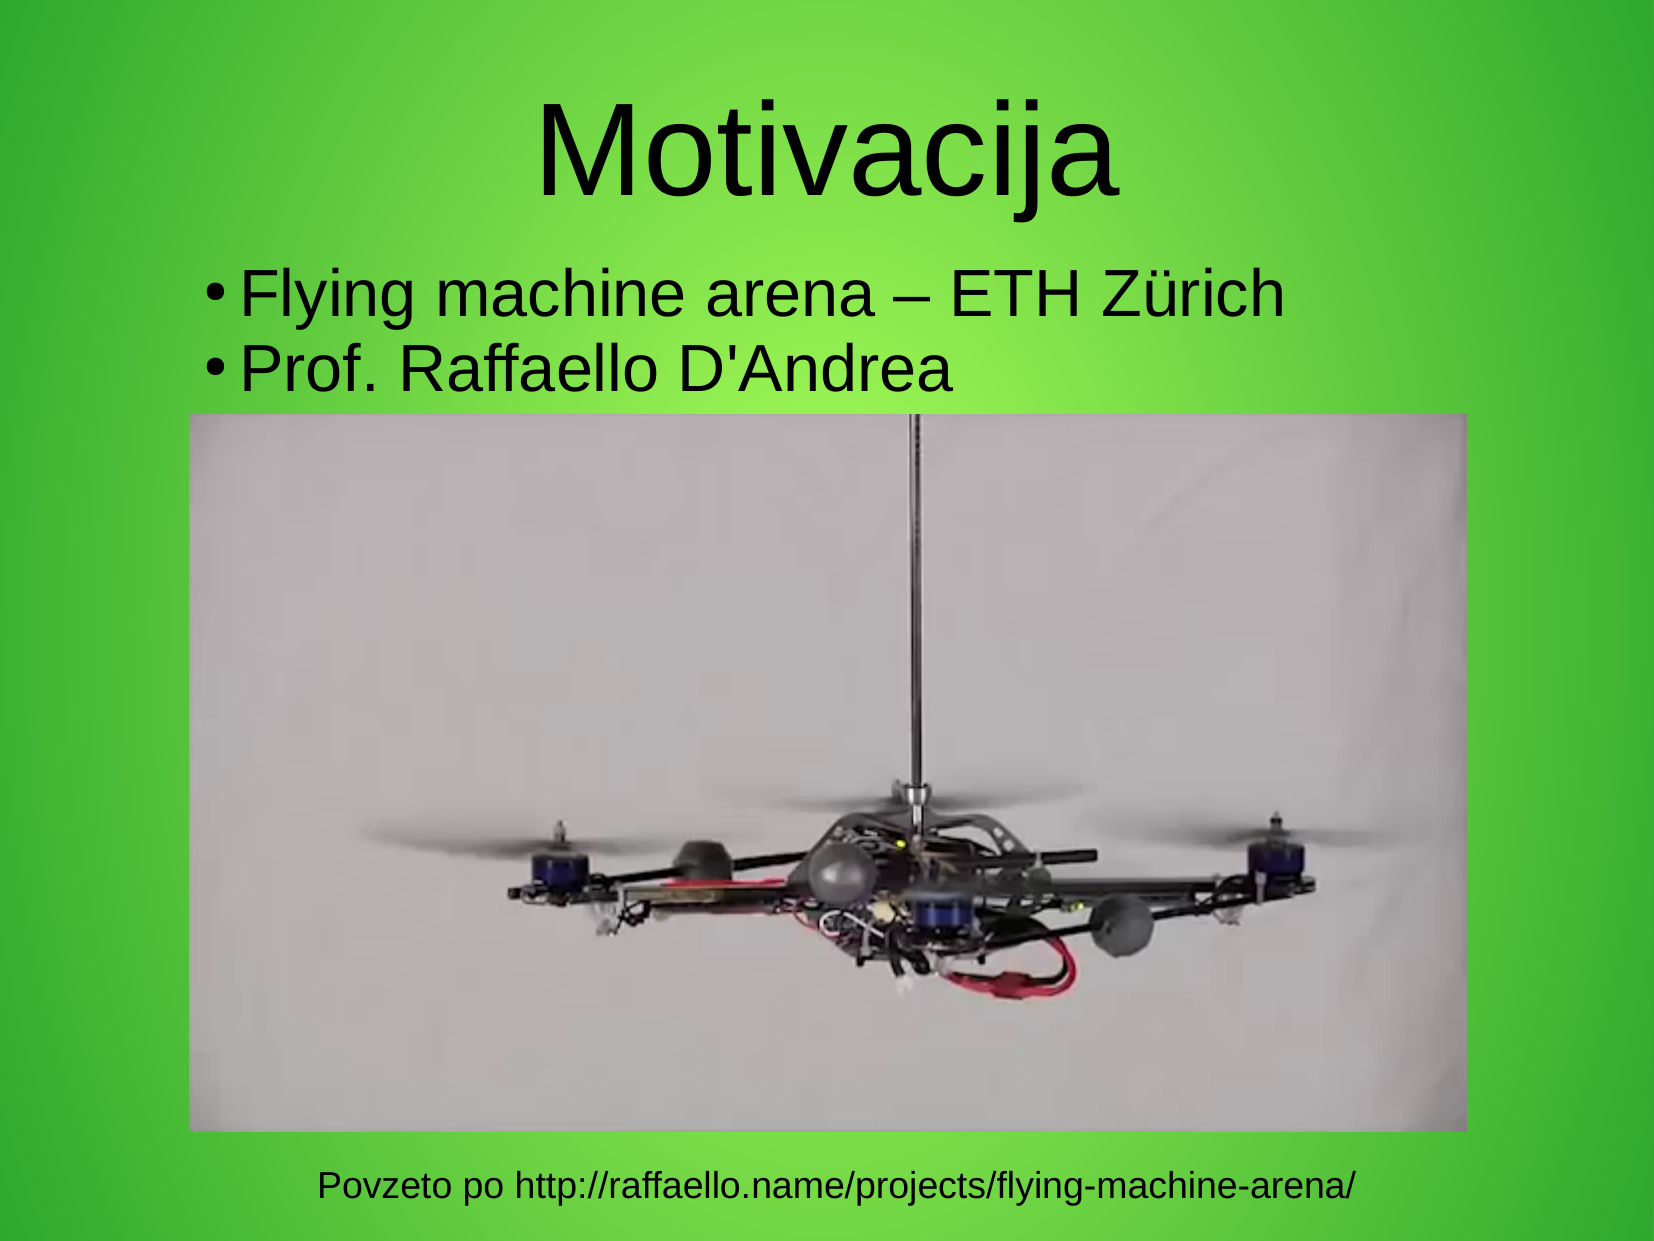

# Motivacija
Flying machine arena – ETH Zürich
Prof. Raffaello D'Andrea
Povzeto po http://raffaello.name/projects/flying-machine-arena/